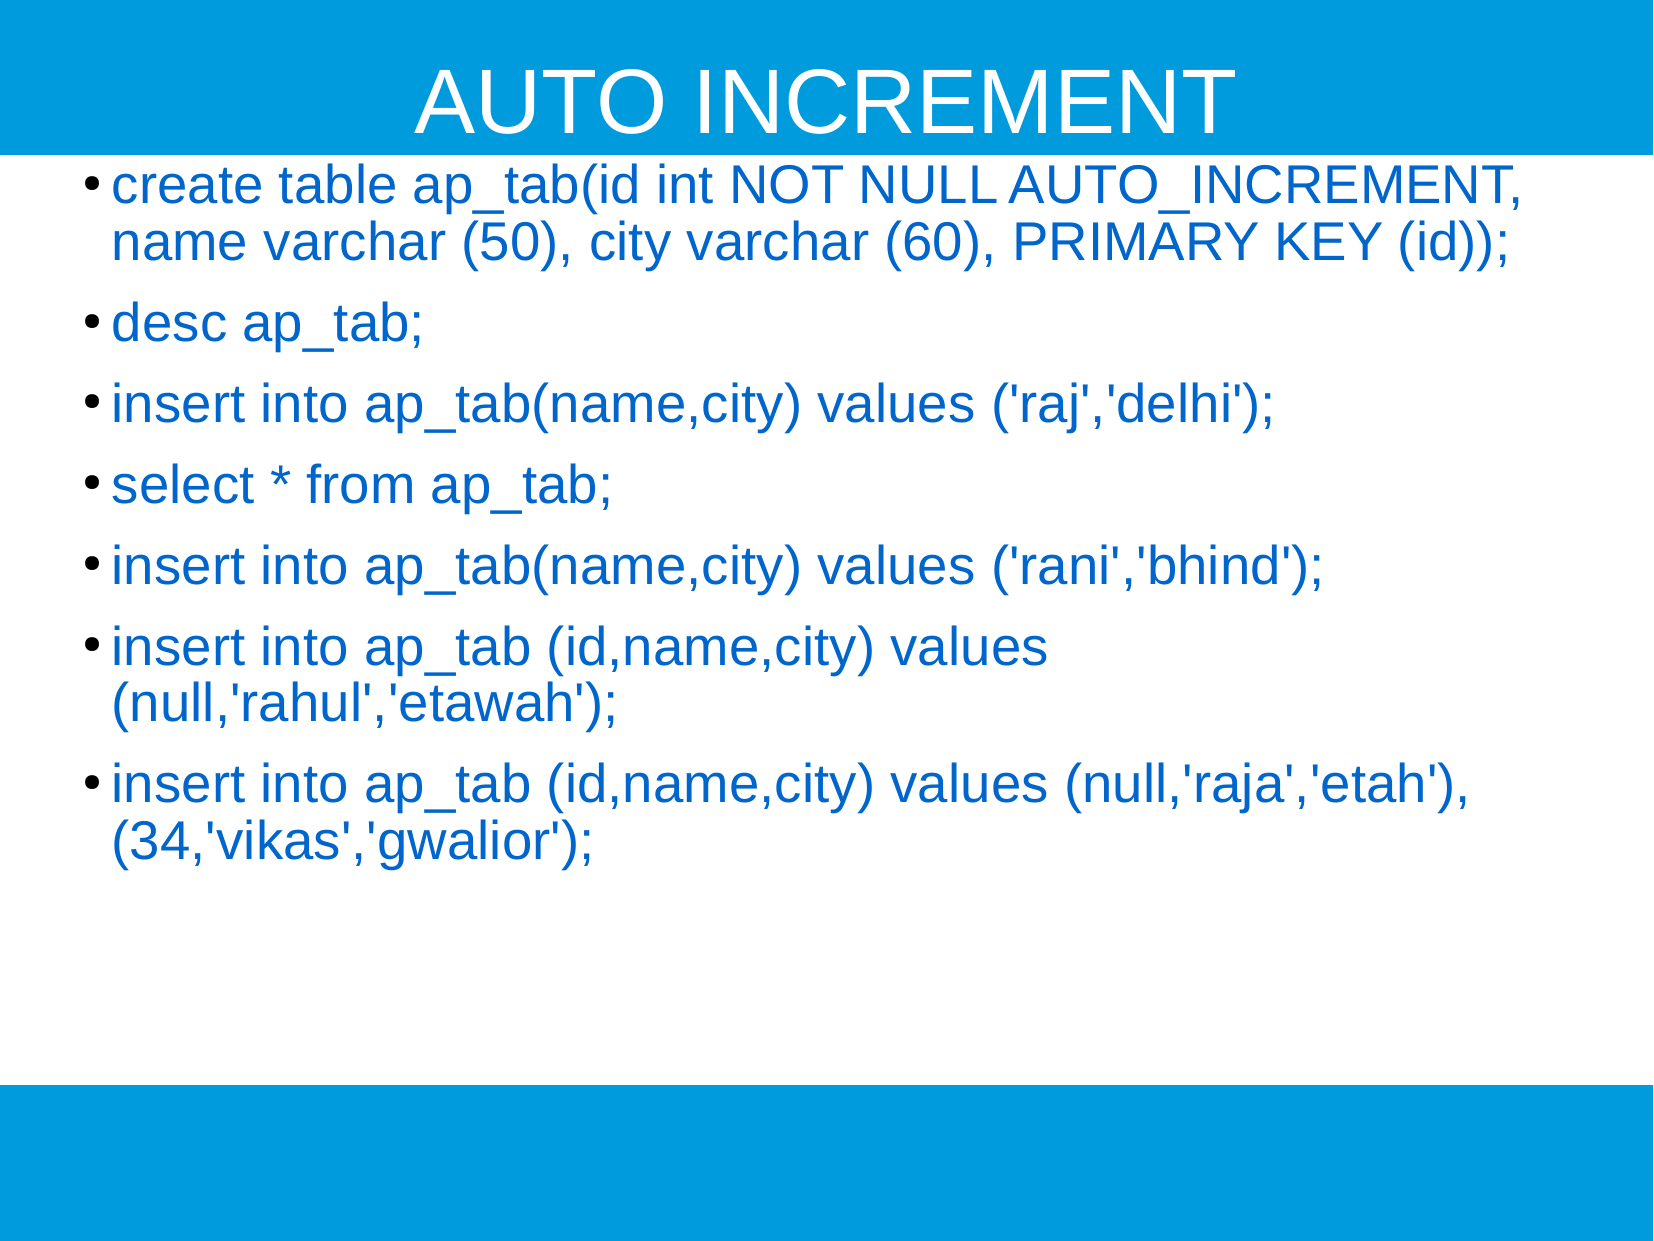

# AUTO INCREMENT
create table ap_tab(id int NOT NULL AUTO_INCREMENT, name varchar (50), city varchar (60), PRIMARY KEY (id));
desc ap_tab;
insert into ap_tab(name,city) values ('raj','delhi');
select * from ap_tab;
insert into ap_tab(name,city) values ('rani','bhind');
insert into ap_tab (id,name,city) values (null,'rahul','etawah');
insert into ap_tab (id,name,city) values (null,'raja','etah'),(34,'vikas','gwalior');